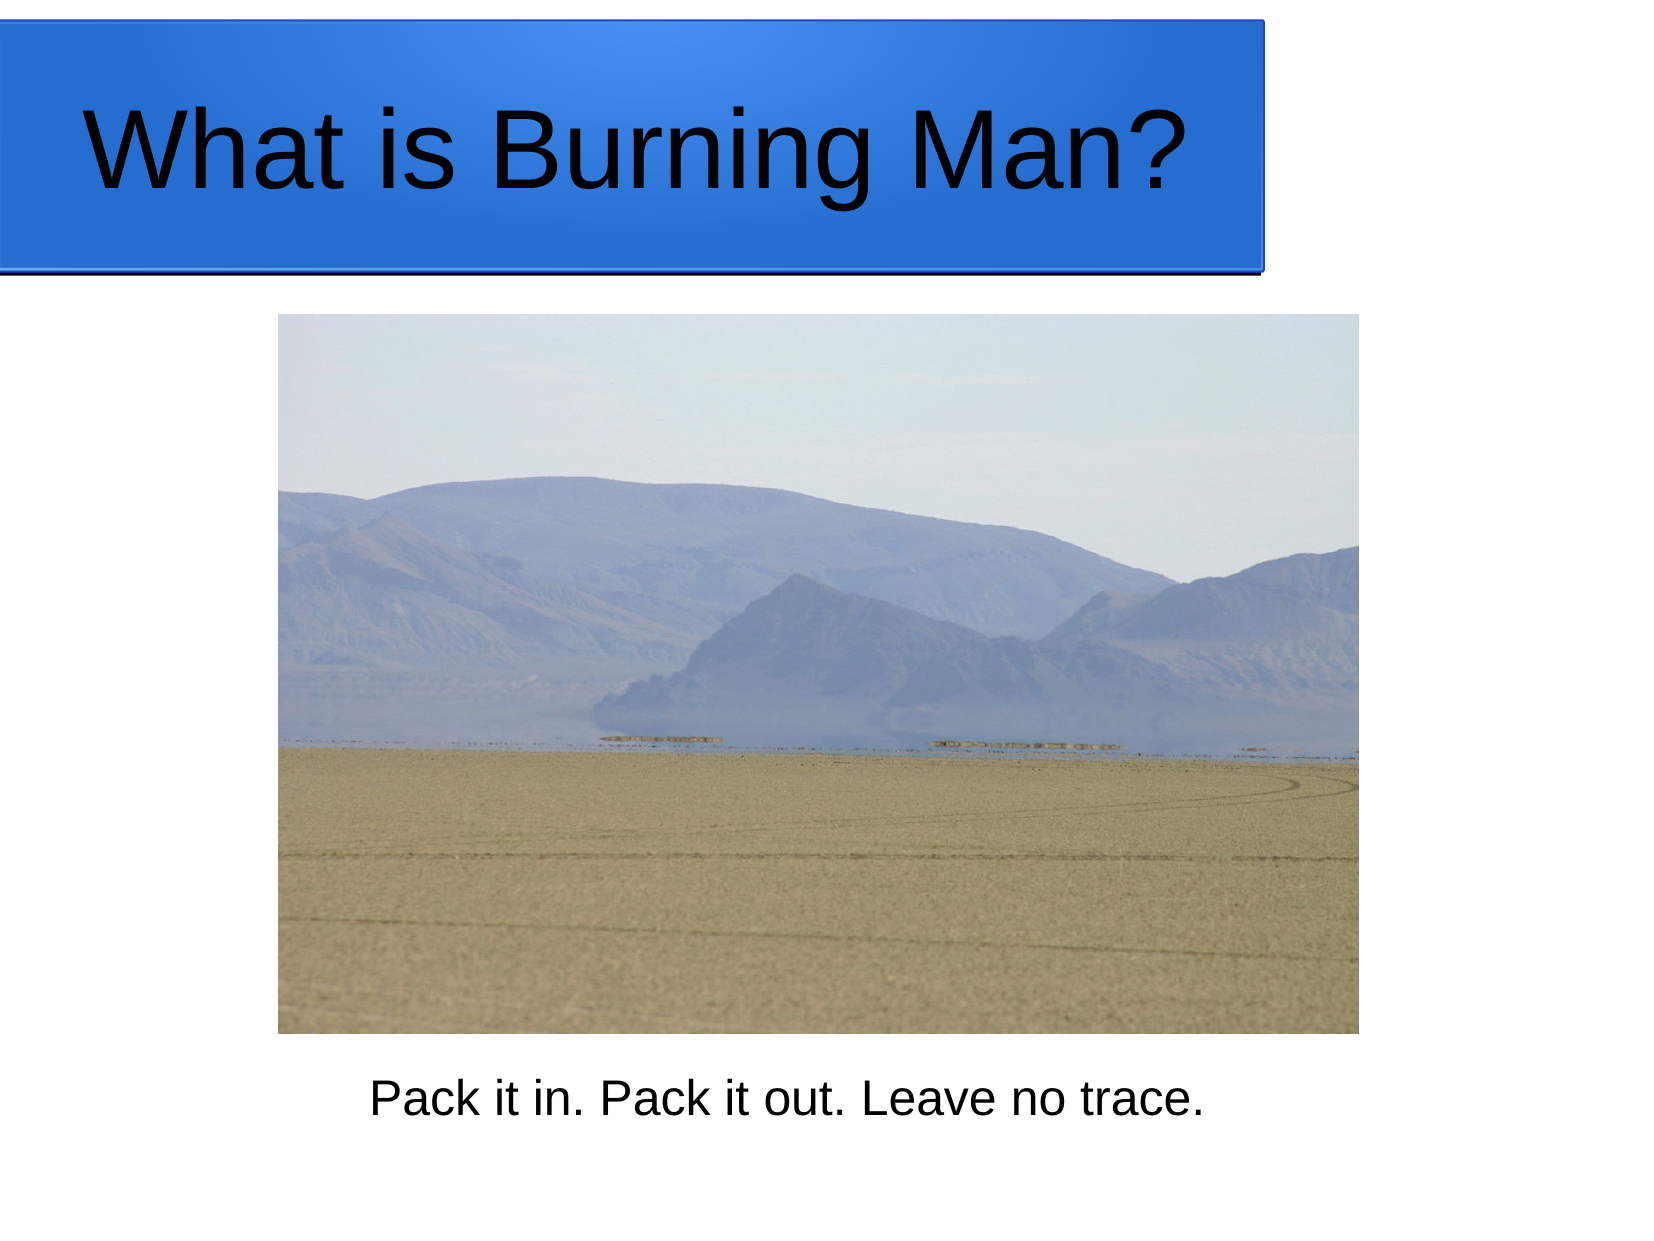

# What is Burning Man?
Pack it in. Pack it out. Leave no trace.